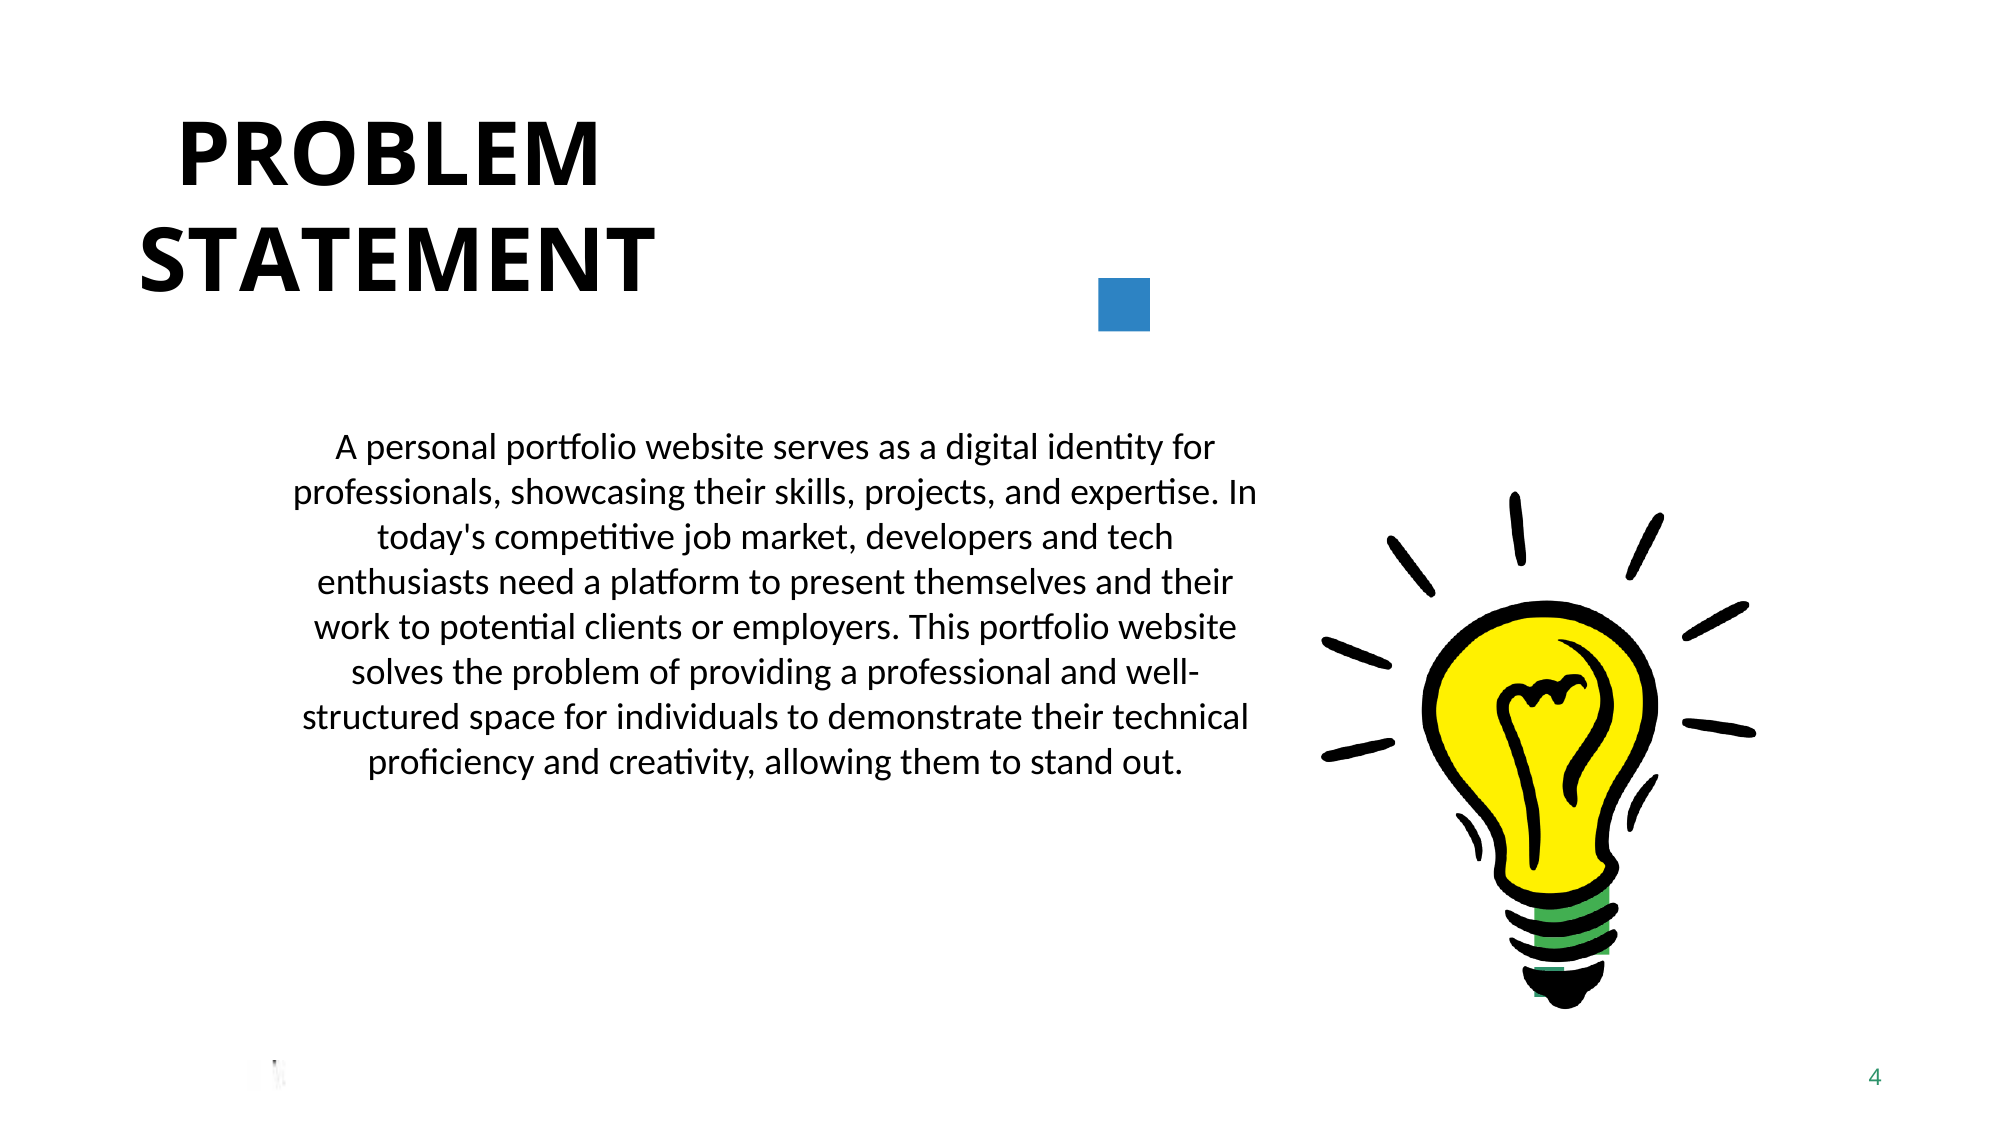

# PROBLEM	STATEMENT
A personal portfolio website serves as a digital identity for professionals, showcasing their skills, projects, and expertise. In today's competitive job market, developers and tech enthusiasts need a platform to present themselves and their work to potential clients or employers. This portfolio website solves the problem of providing a professional and well-structured space for individuals to demonstrate their technical proficiency and creativity, allowing them to stand out.